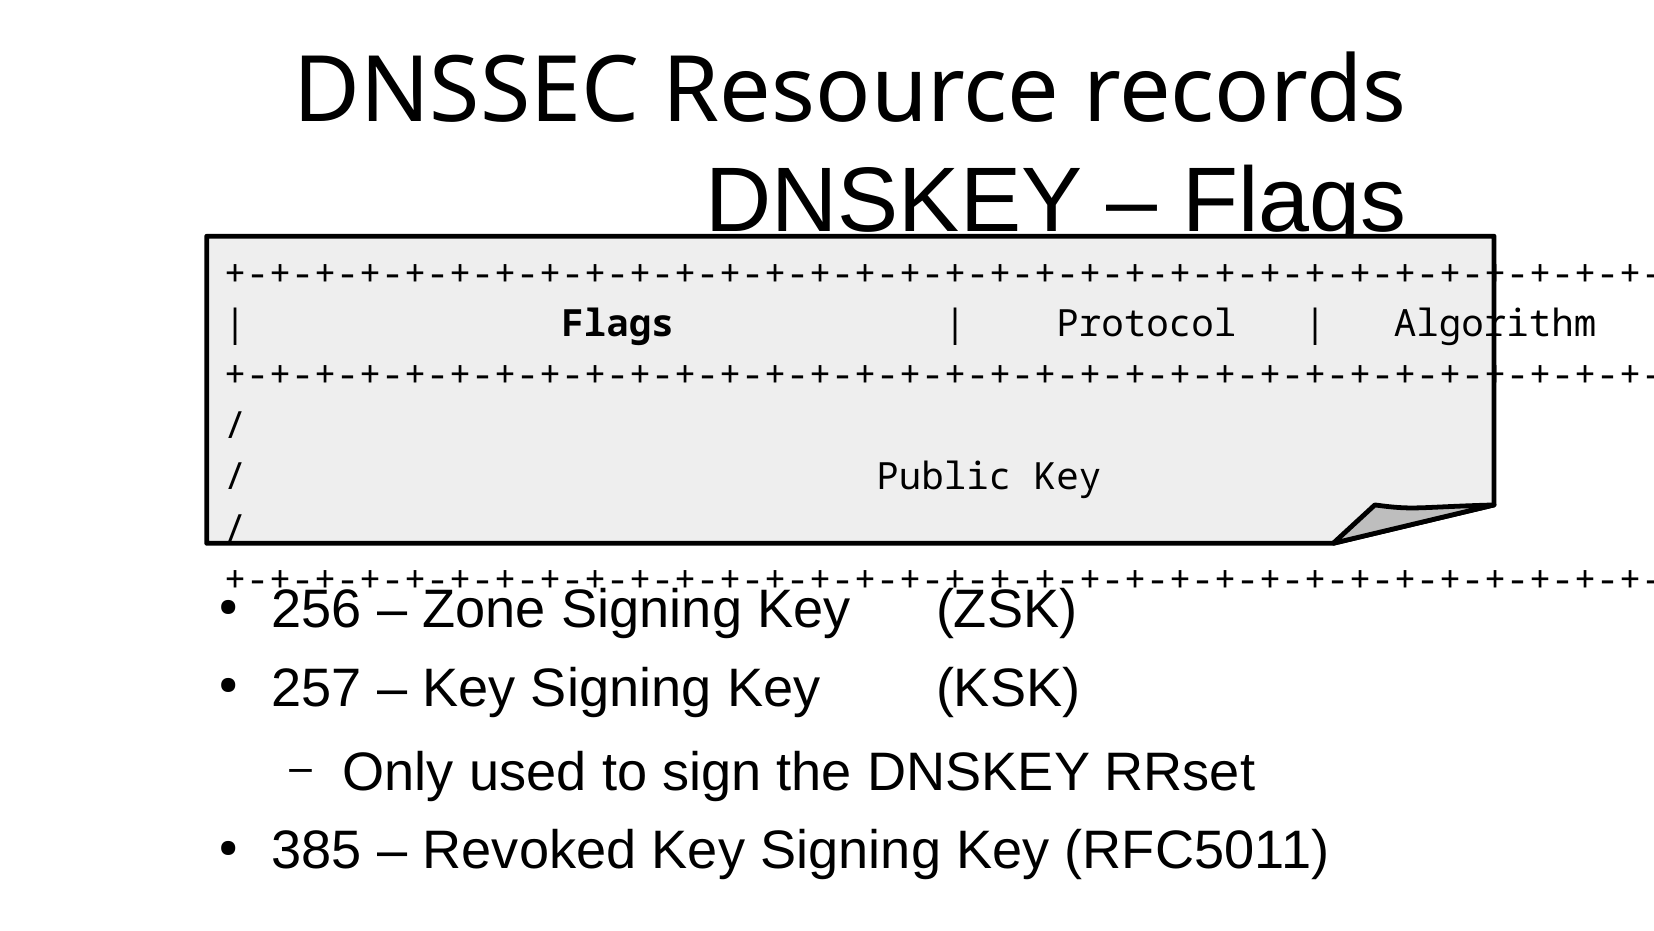

# DNSSEC Resource records DNSKEY – Flags
+-+-+-+-+-+-+-+-+-+-+-+-+-+-+-+-+-+-+-+-+-+-+-+-+-+-+-+-+-+-+-+-+
| Flags | Protocol | Algorithm |
+-+-+-+-+-+-+-+-+-+-+-+-+-+-+-+-+-+-+-+-+-+-+-+-+-+-+-+-+-+-+-+-+
/ /
/ Public Key /
/ /
+-+-+-+-+-+-+-+-+-+-+-+-+-+-+-+-+-+-+-+-+-+-+-+-+-+-+-+-+-+-+-+-+
256 – Zone Signing Key		(ZSK)
257 – Key Signing Key		(KSK)
Only used to sign the DNSKEY RRset
385 – Revoked Key Signing Key (RFC5011)